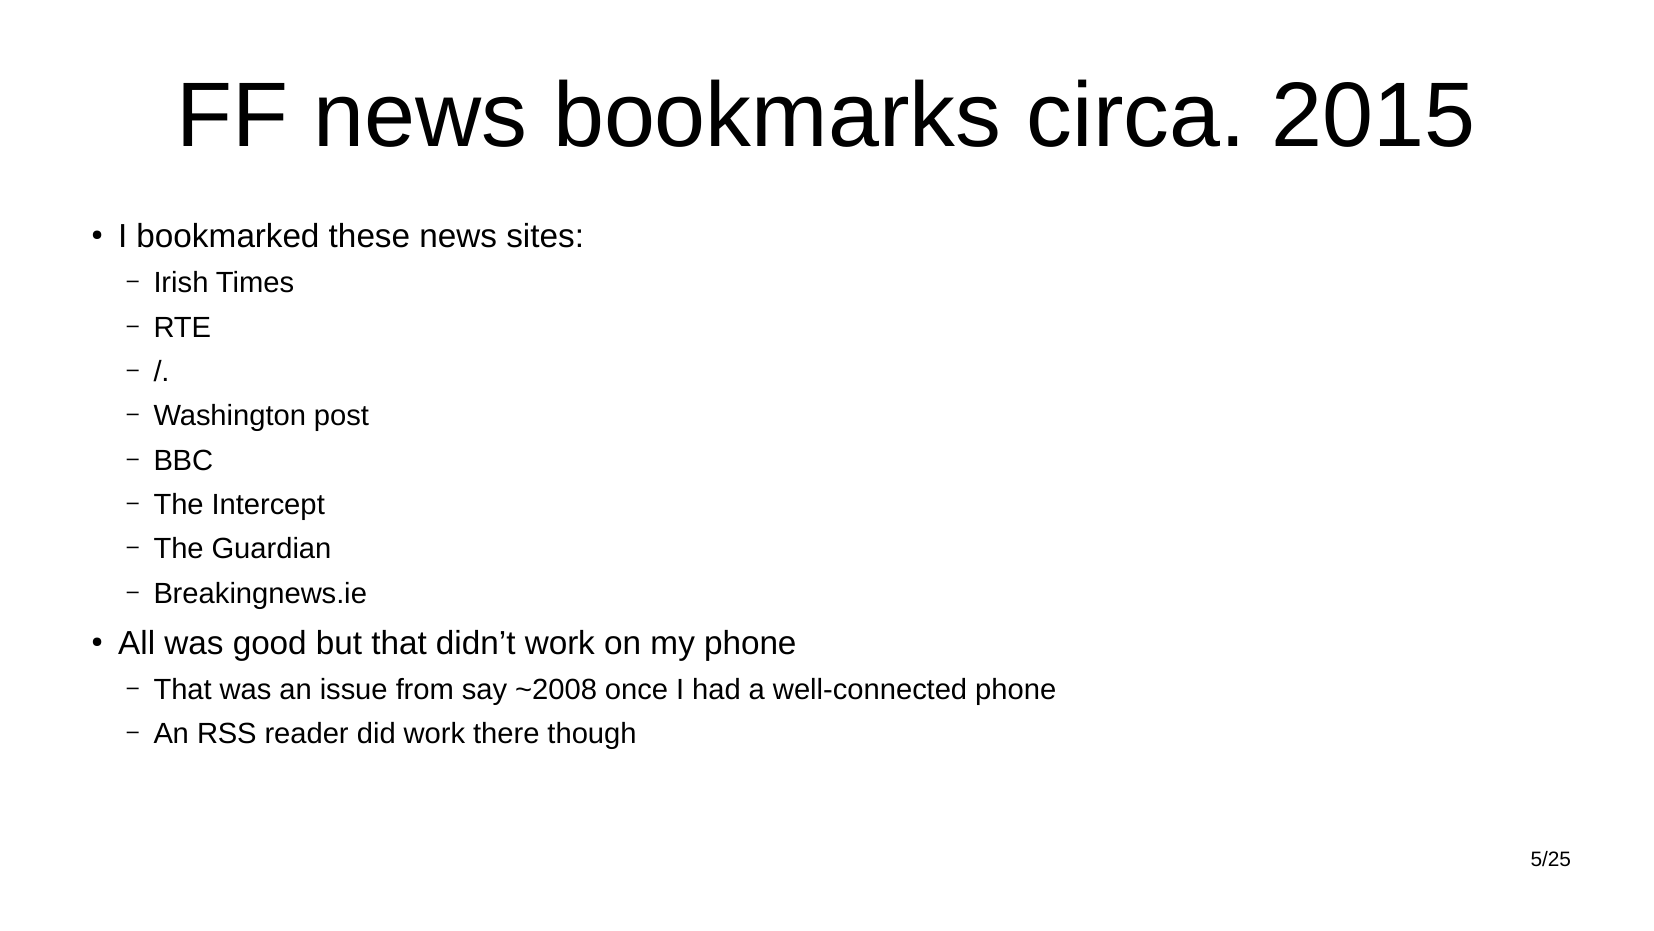

# FF news bookmarks circa. 2015
I bookmarked these news sites:
Irish Times
RTE
/.
Washington post
BBC
The Intercept
The Guardian
Breakingnews.ie
All was good but that didn’t work on my phone
That was an issue from say ~2008 once I had a well-connected phone
An RSS reader did work there though
5